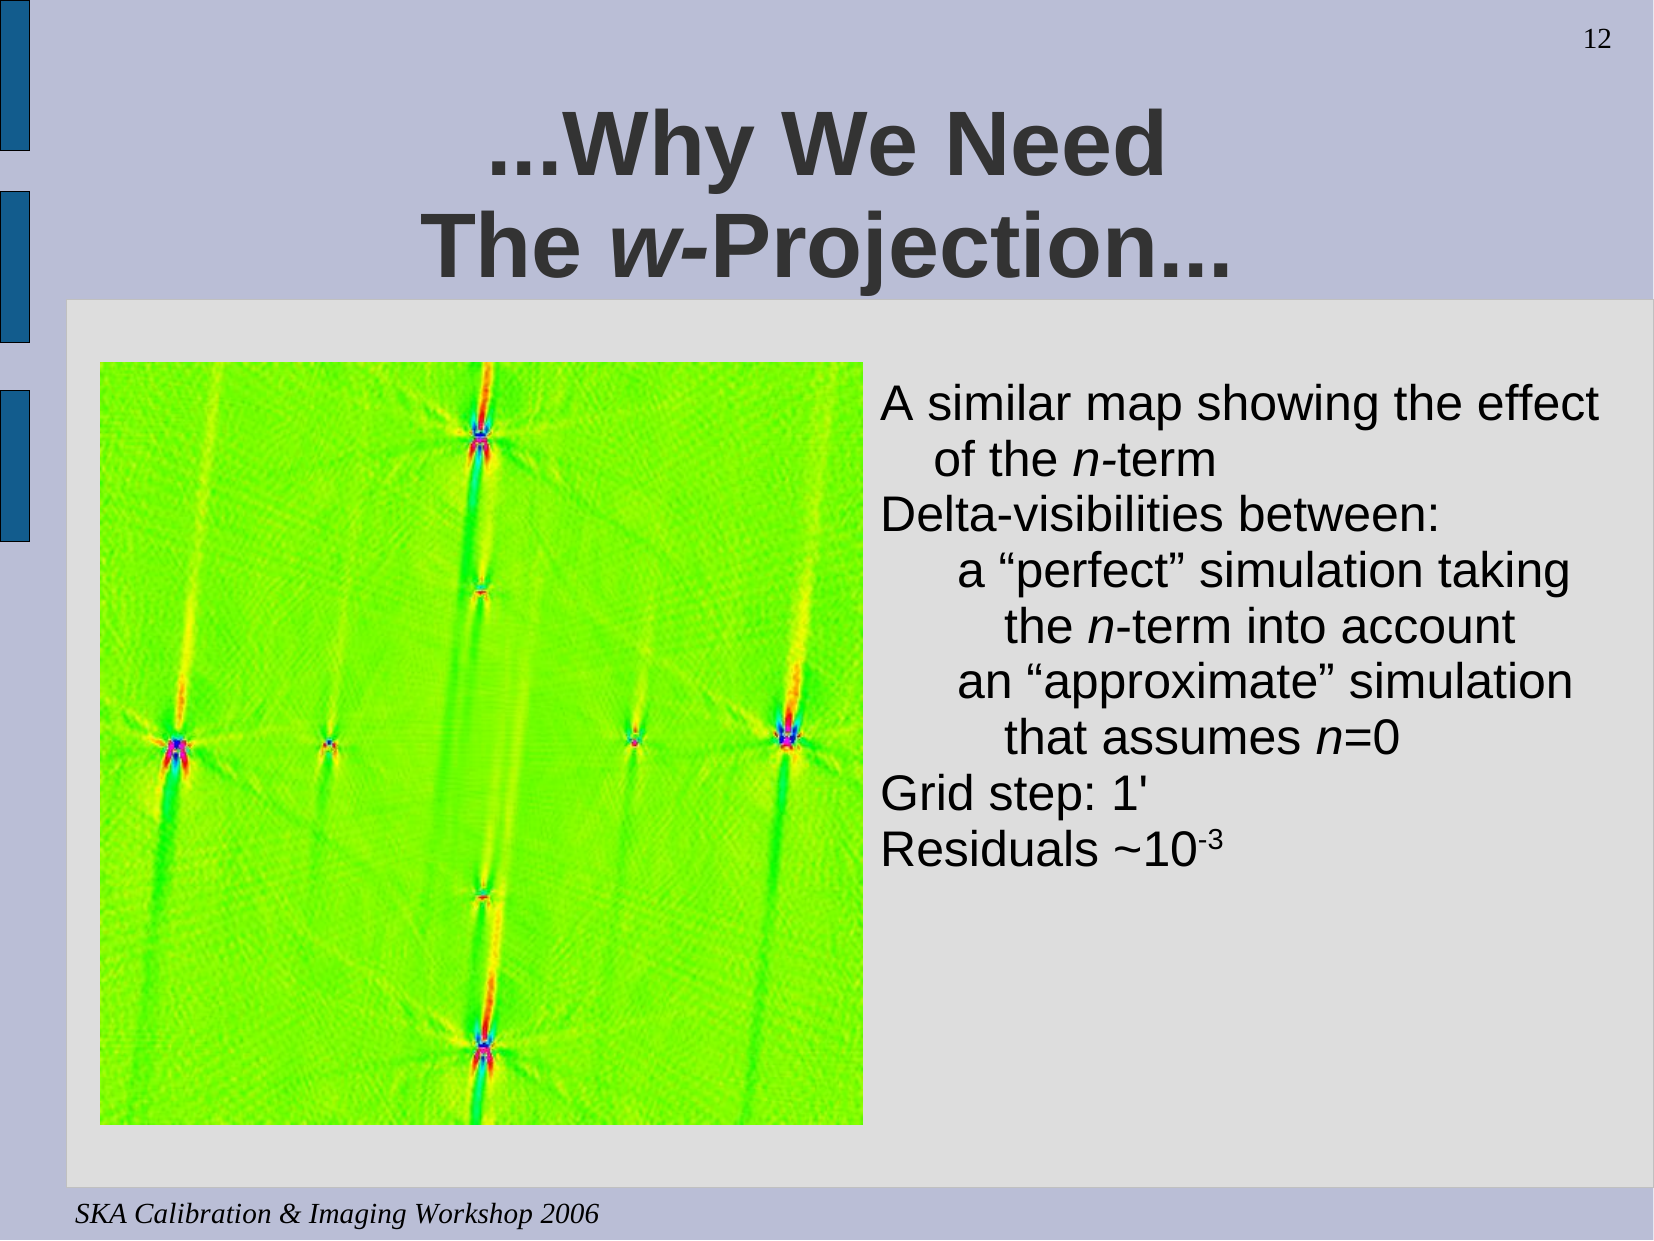

12
# ...Why We Need The w-Projection...
A similar map showing the effect of the n-term
Delta-visibilities between:
a “perfect” simulation taking the n-term into account
an “approximate” simulation that assumes n=0
Grid step: 1'
Residuals ~10-3
SKA Calibration & Imaging Workshop 2006